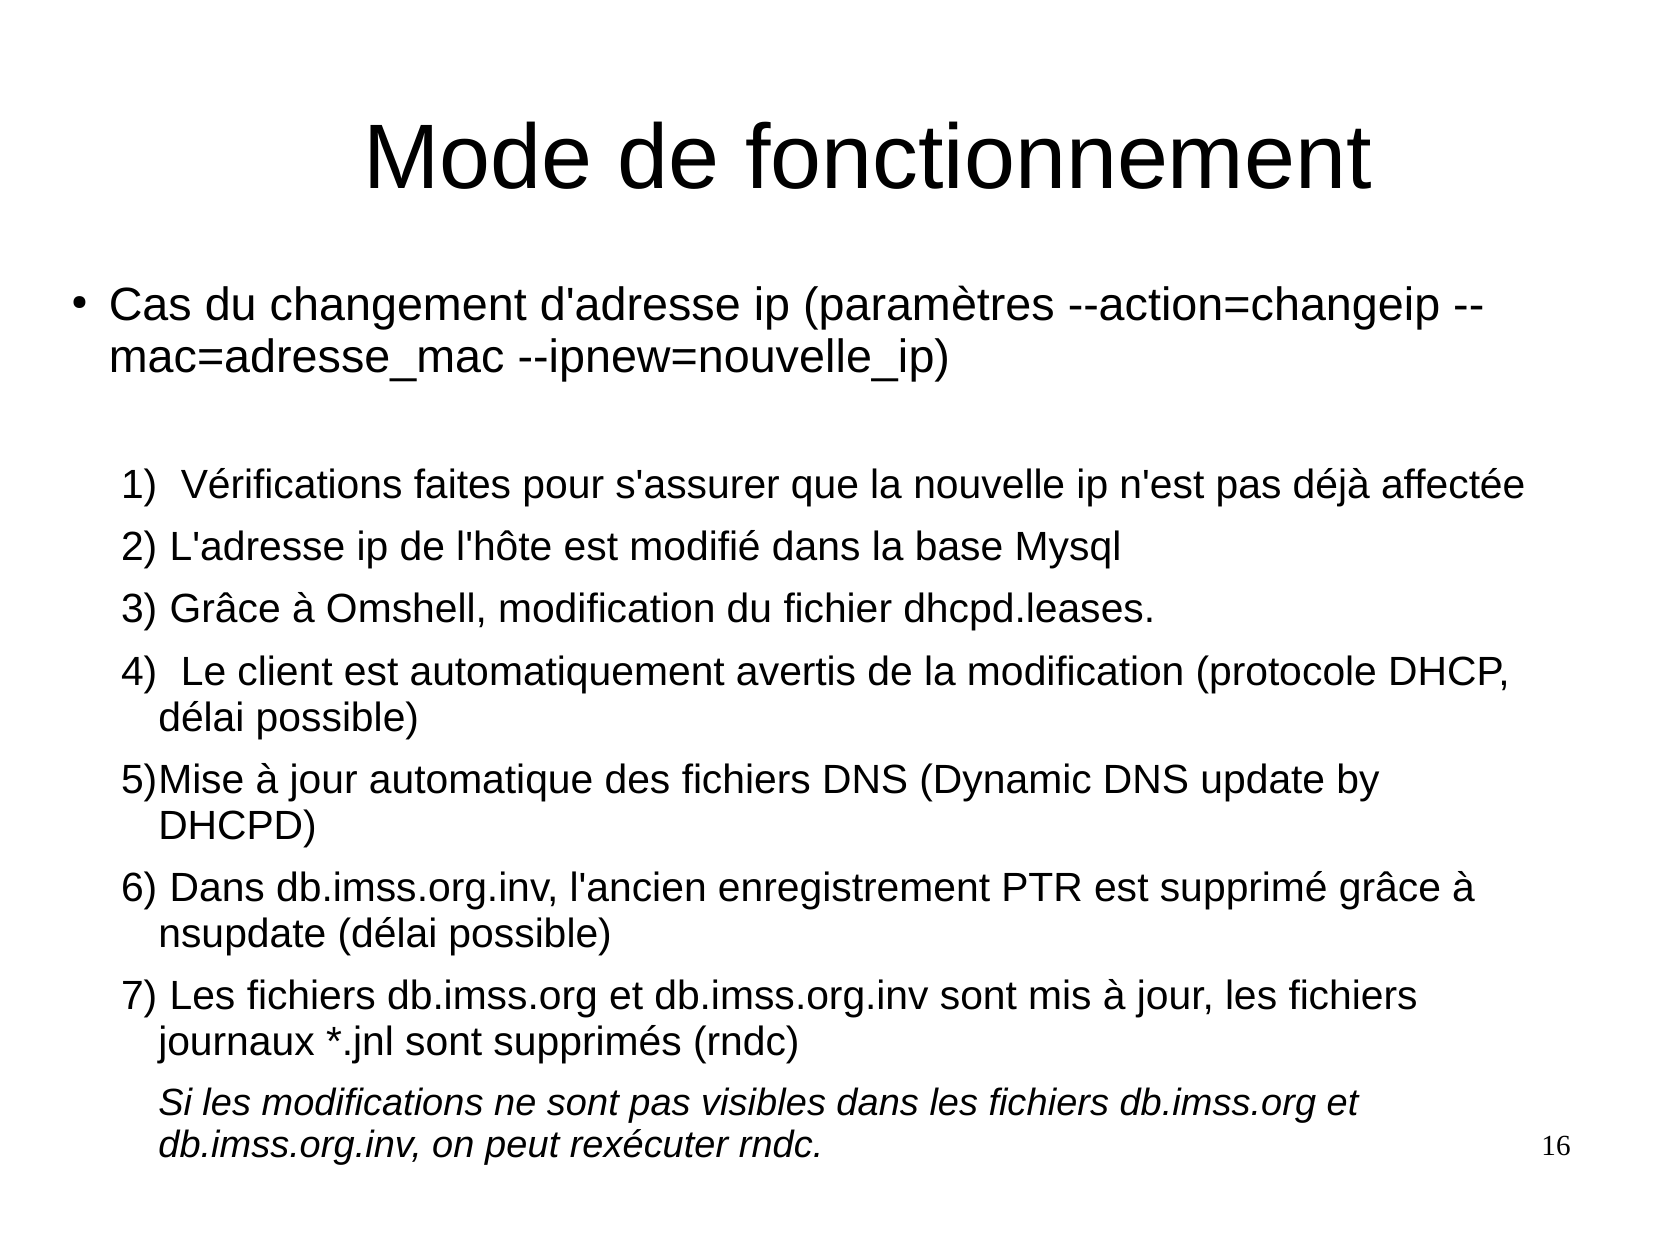

Mode de fonctionnement
# Cas du changement d'adresse ip (paramètres --action=changeip --mac=adresse_mac --ipnew=nouvelle_ip)
 Vérifications faites pour s'assurer que la nouvelle ip n'est pas déjà affectée
 L'adresse ip de l'hôte est modifié dans la base Mysql
 Grâce à Omshell, modification du fichier dhcpd.leases.
 Le client est automatiquement avertis de la modification (protocole DHCP, délai possible)
Mise à jour automatique des fichiers DNS (Dynamic DNS update by DHCPD)
 Dans db.imss.org.inv, l'ancien enregistrement PTR est supprimé grâce à nsupdate (délai possible)
 Les fichiers db.imss.org et db.imss.org.inv sont mis à jour, les fichiers journaux *.jnl sont supprimés (rndc)
Si les modifications ne sont pas visibles dans les fichiers db.imss.org et db.imss.org.inv, on peut rexécuter rndc.
16